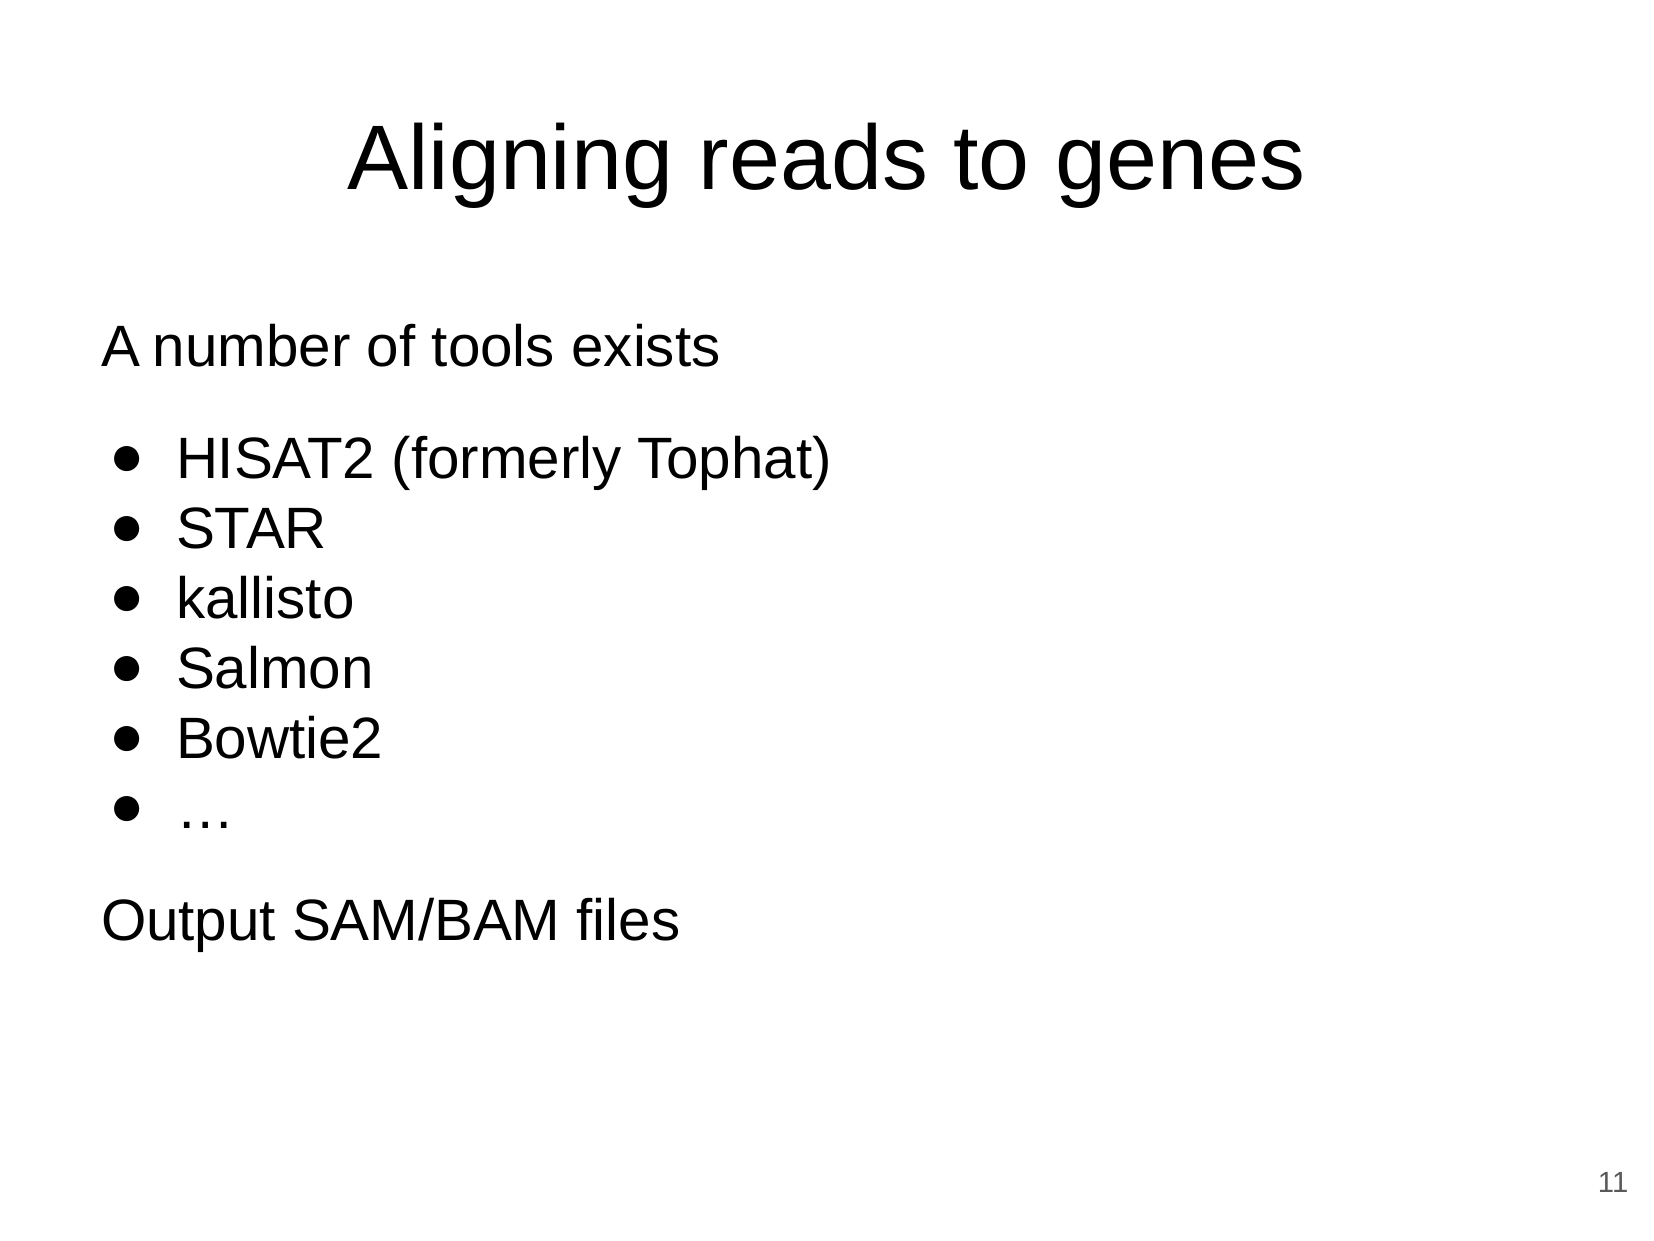

# Aligning reads to genes
A number of tools exists
HISAT2 (formerly Tophat)
STAR
kallisto
Salmon
Bowtie2
…
Output SAM/BAM files